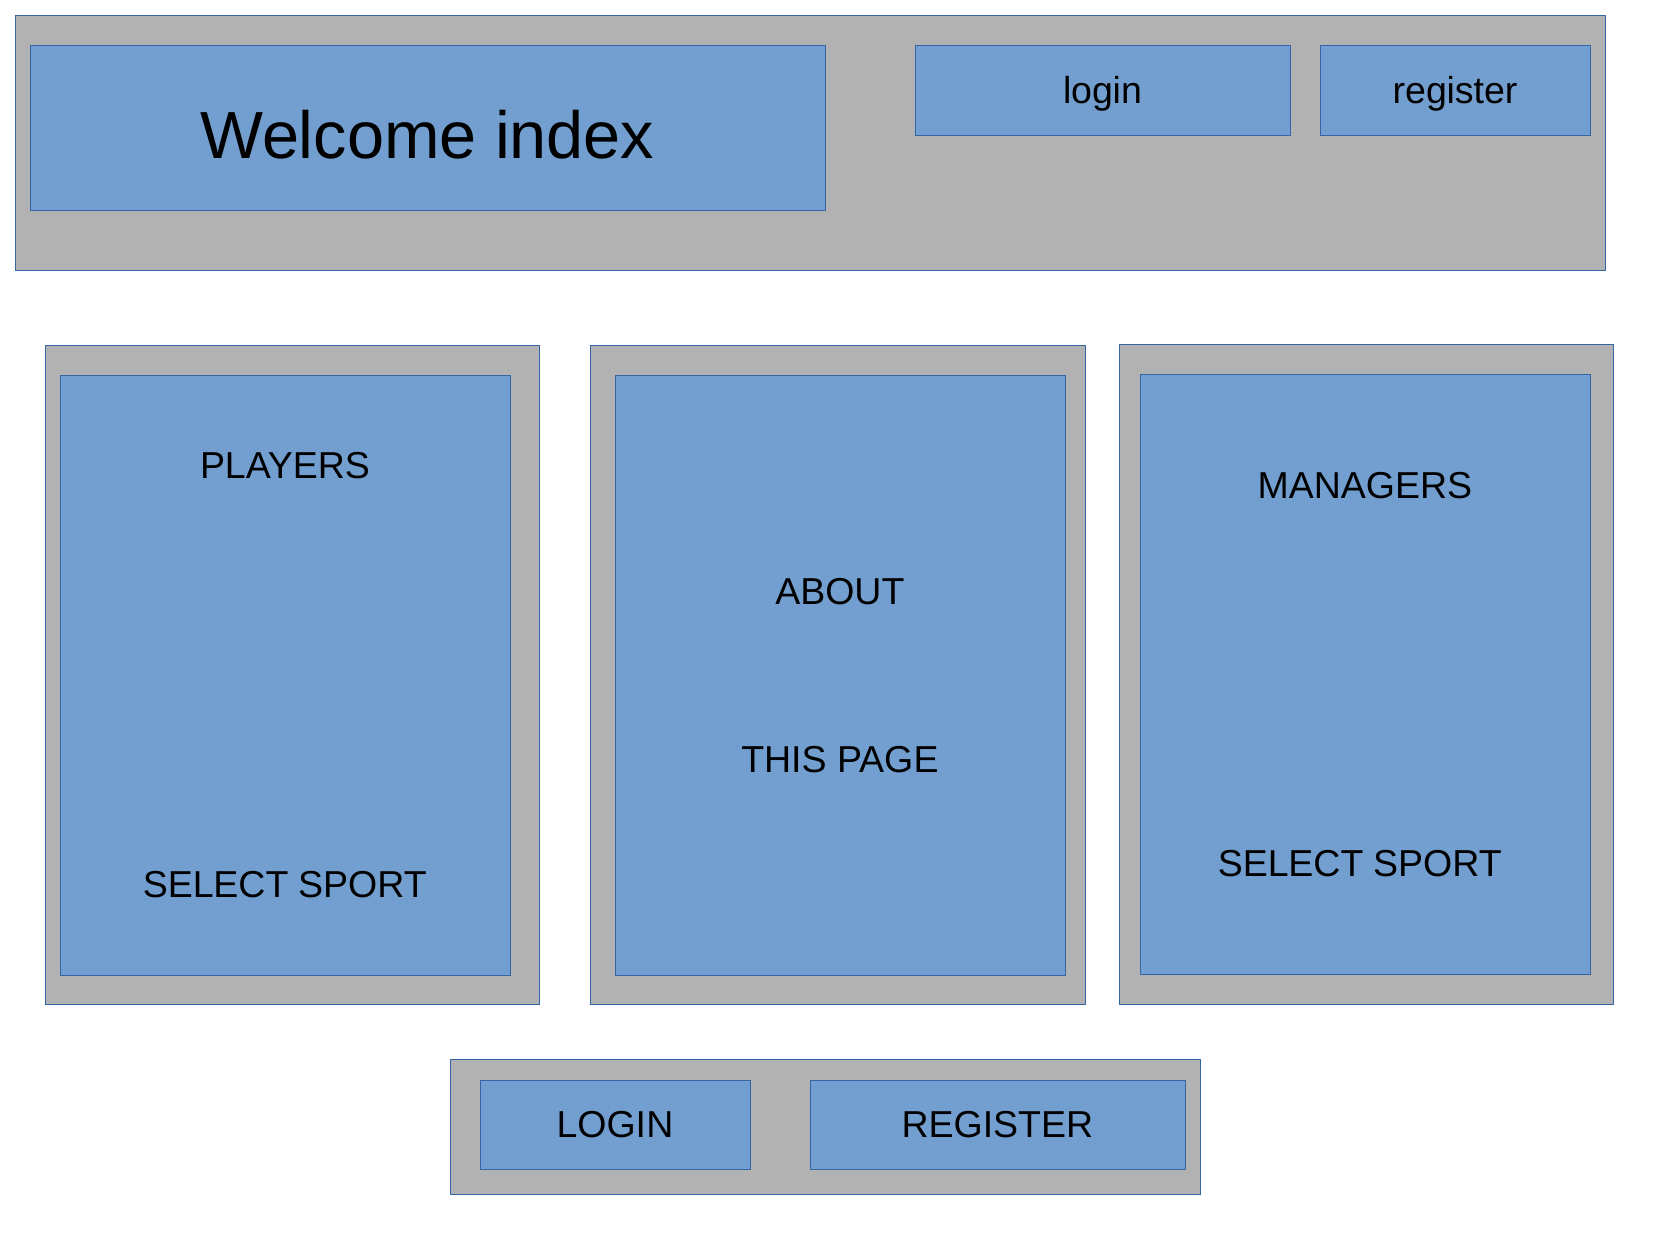

Welcome index
login
register
WELCOME TO INDEX
MANAGERS
SELECT SPORT
PLAYERS
SELECT SPORT
ABOUT
THIS PAGE
LOGIN
REGISTER